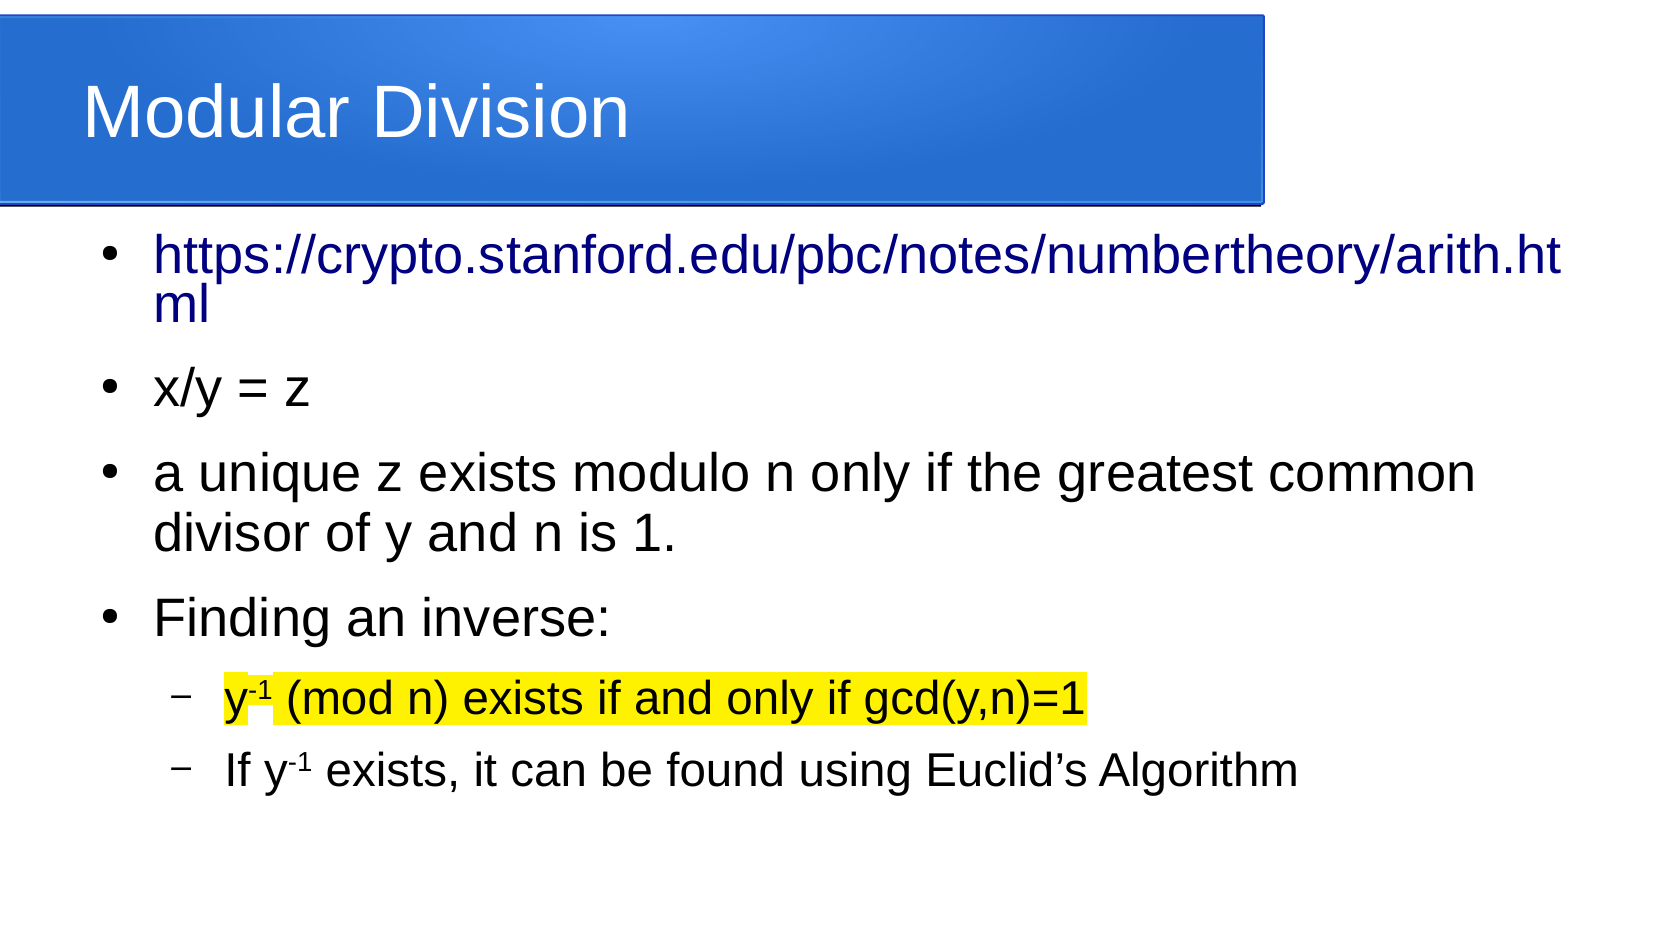

# Modular Division
https://crypto.stanford.edu/pbc/notes/numbertheory/arith.html
x/y = z
a unique z exists modulo n only if the greatest common divisor of y and n is 1.
Finding an inverse:
y-1 (mod n) exists if and only if gcd(y,n)=1
If y-1 exists, it can be found using Euclid’s Algorithm